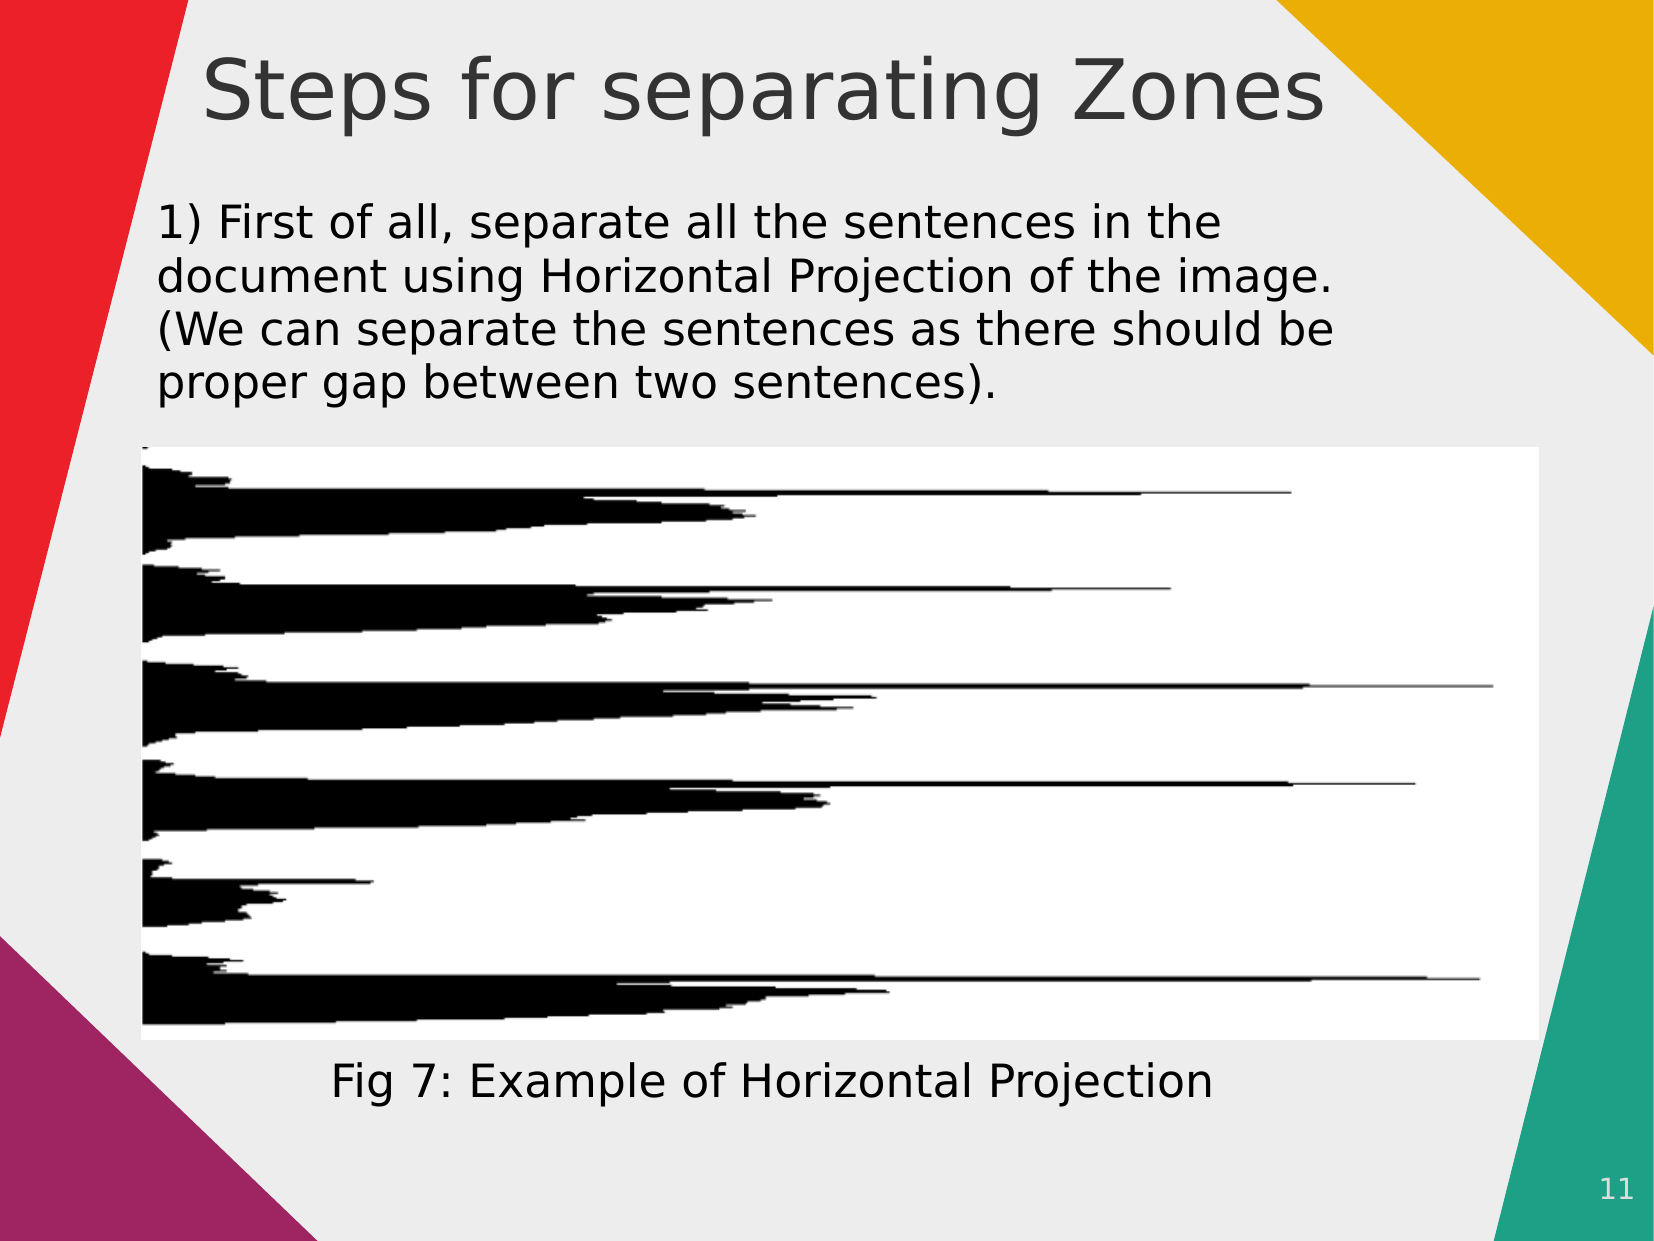

# Steps for separating Zones
1) First of all, separate all the sentences in the document using Horizontal Projection of the image.
(We can separate the sentences as there should be proper gap between two sentences).
Fig 7: Example of Horizontal Projection
11